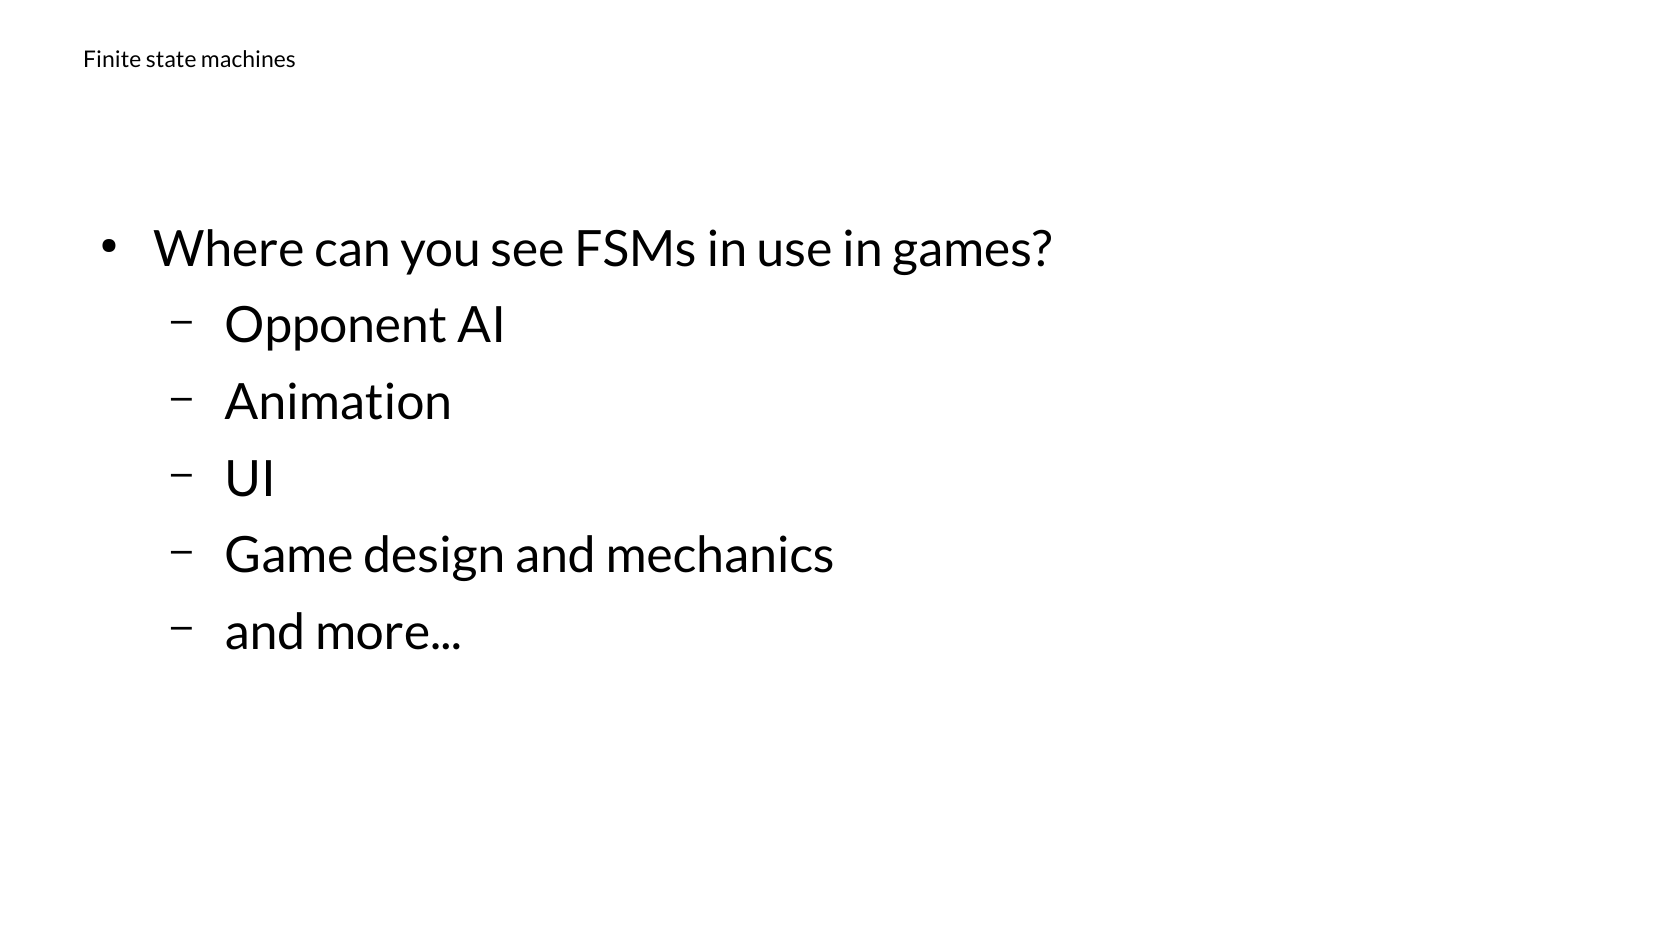

# Finite state machines
Where can you see FSMs in use in games?
Opponent AI
Animation
UI
Game design and mechanics
and more...